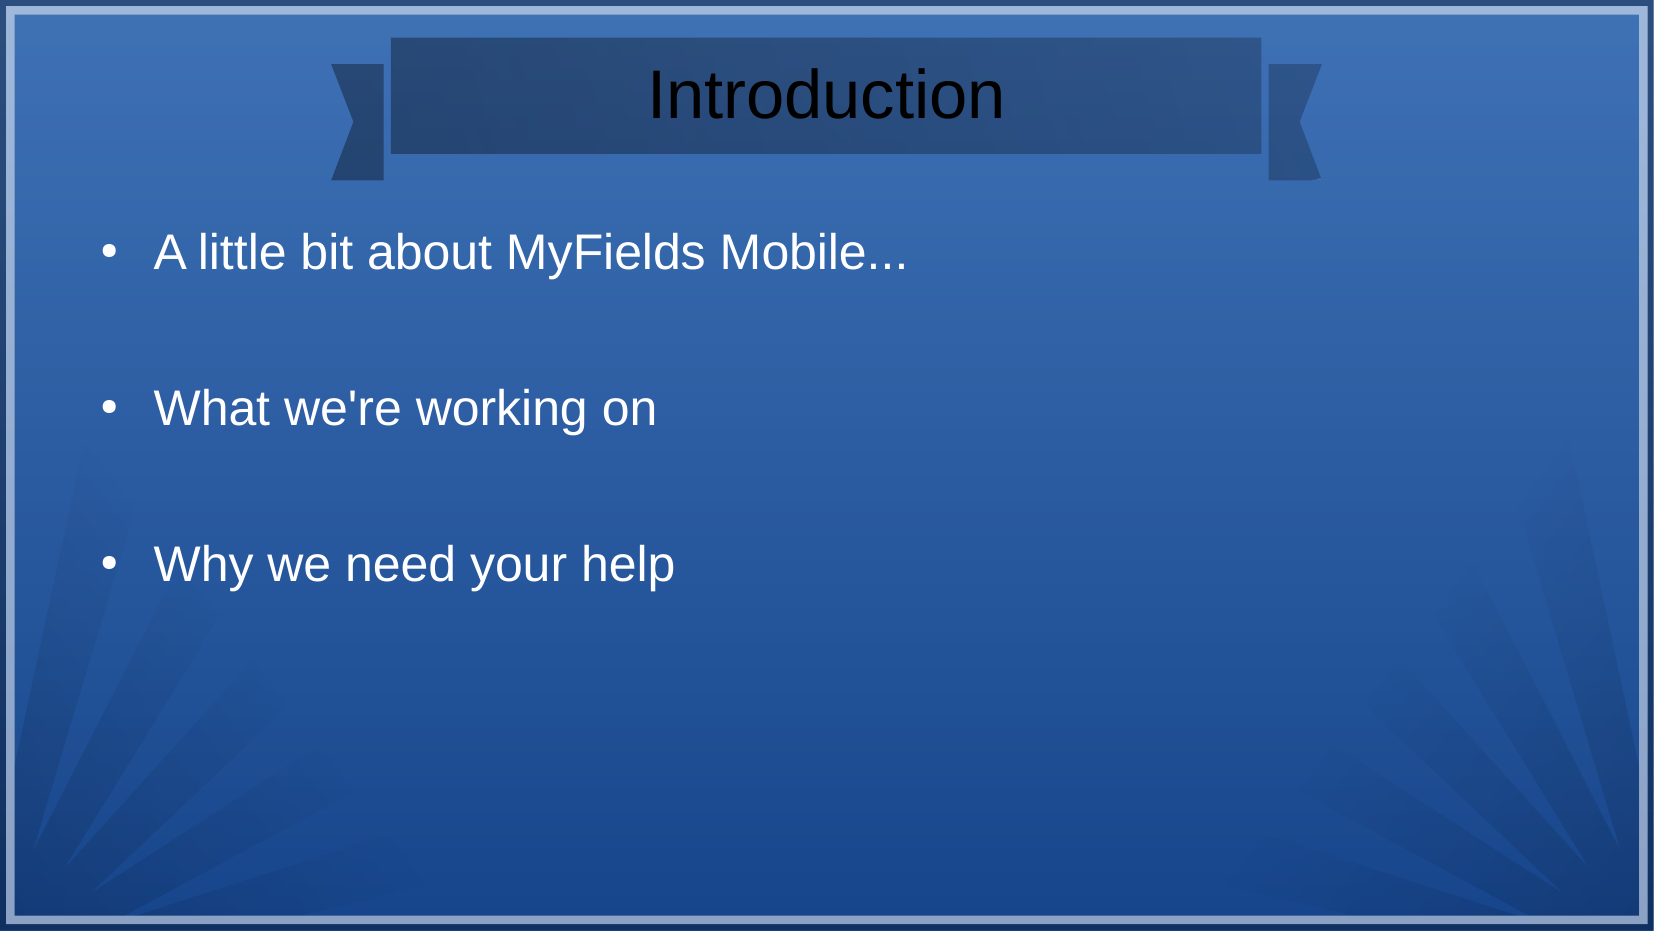

# Introduction
A little bit about MyFields Mobile...
What we're working on
Why we need your help